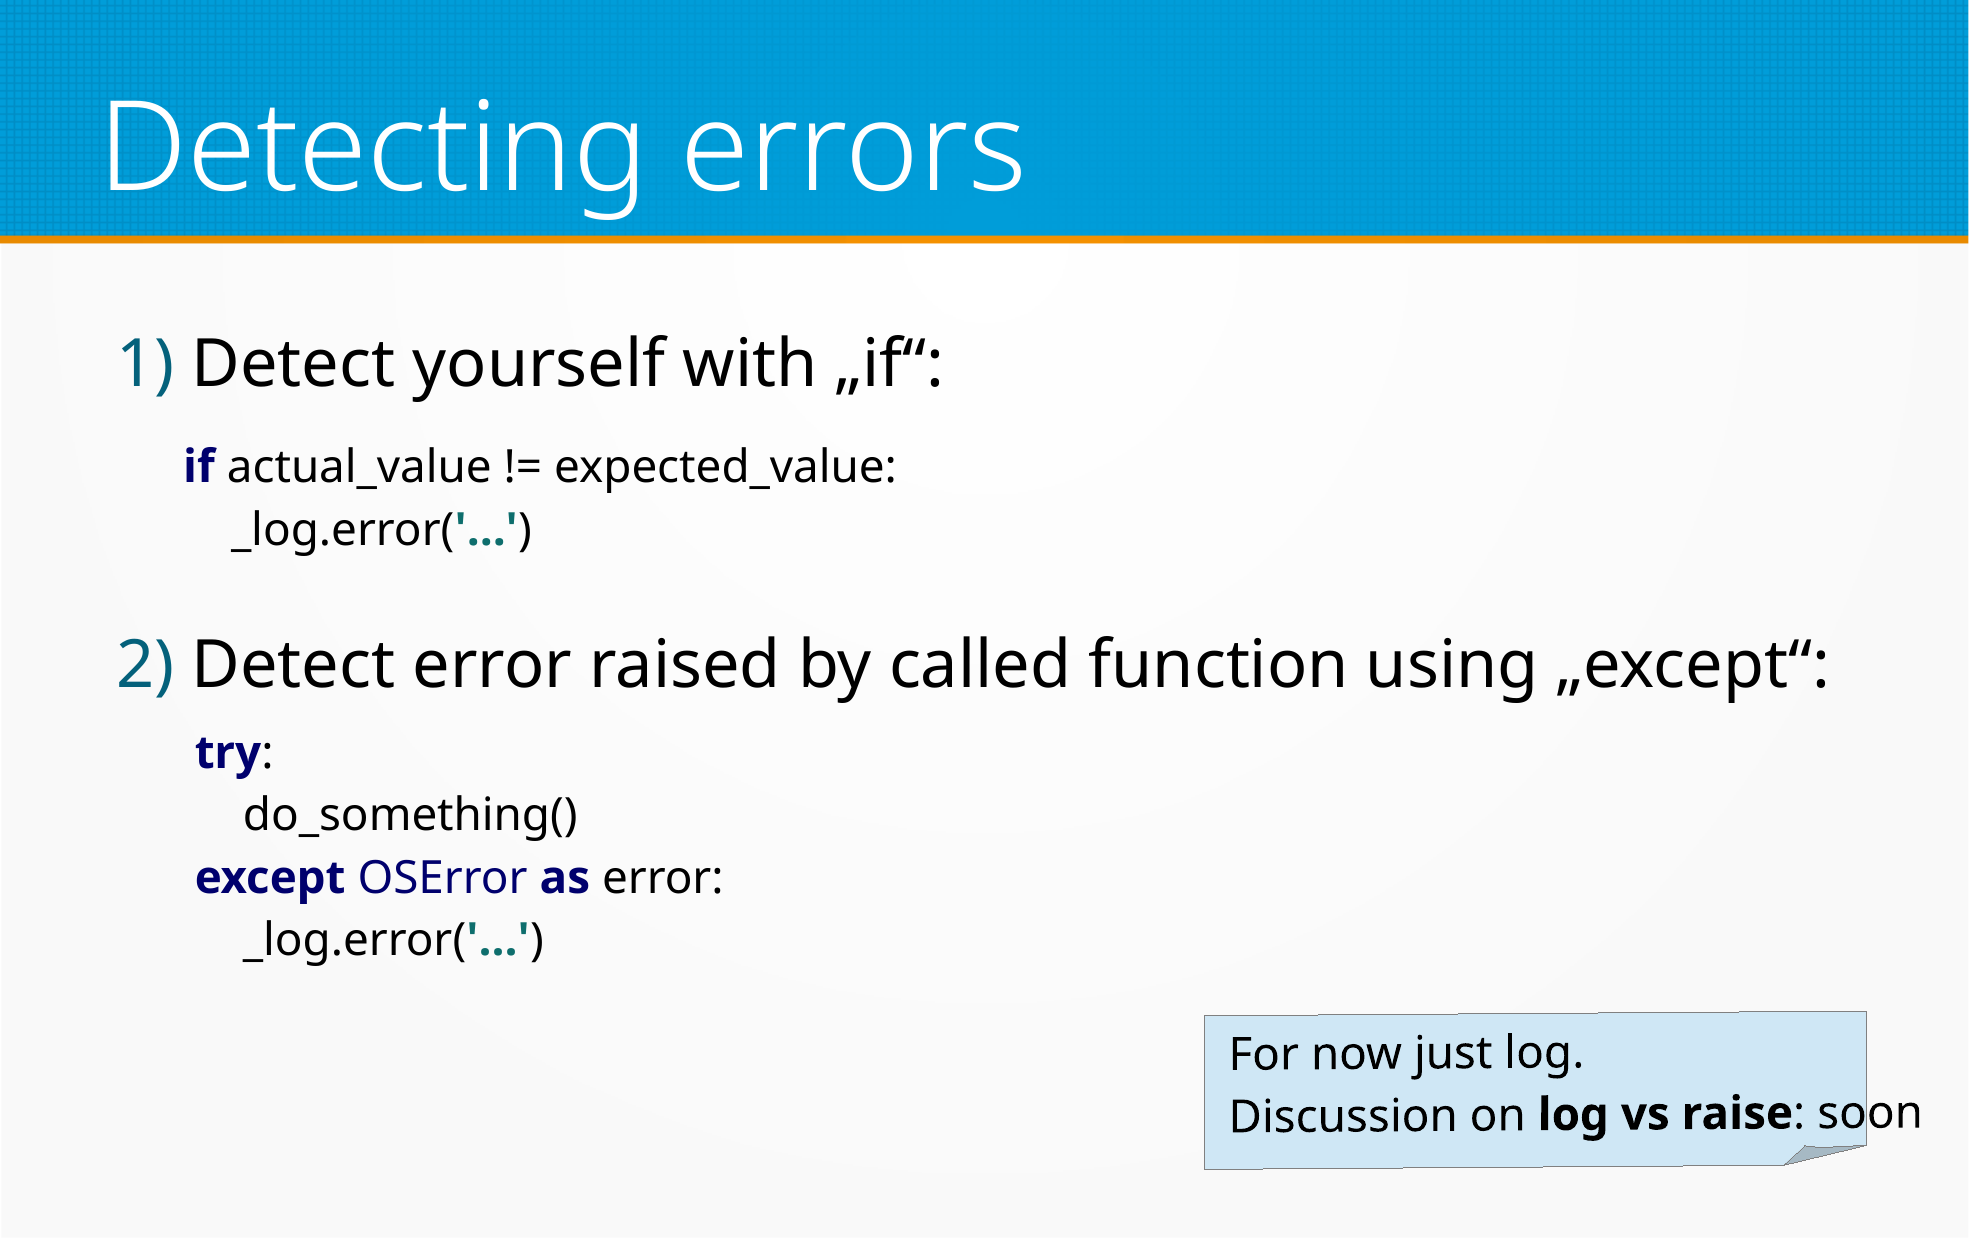

# Detecting errors
 Detect yourself with „if“:
 Detect error raised by called function using „except“:
if actual_value != expected_value:
 _log.error('...')
try:
 do_something()
except OSError as error:
 _log.error('...')
For now just log.
Discussion on log vs raise: soon